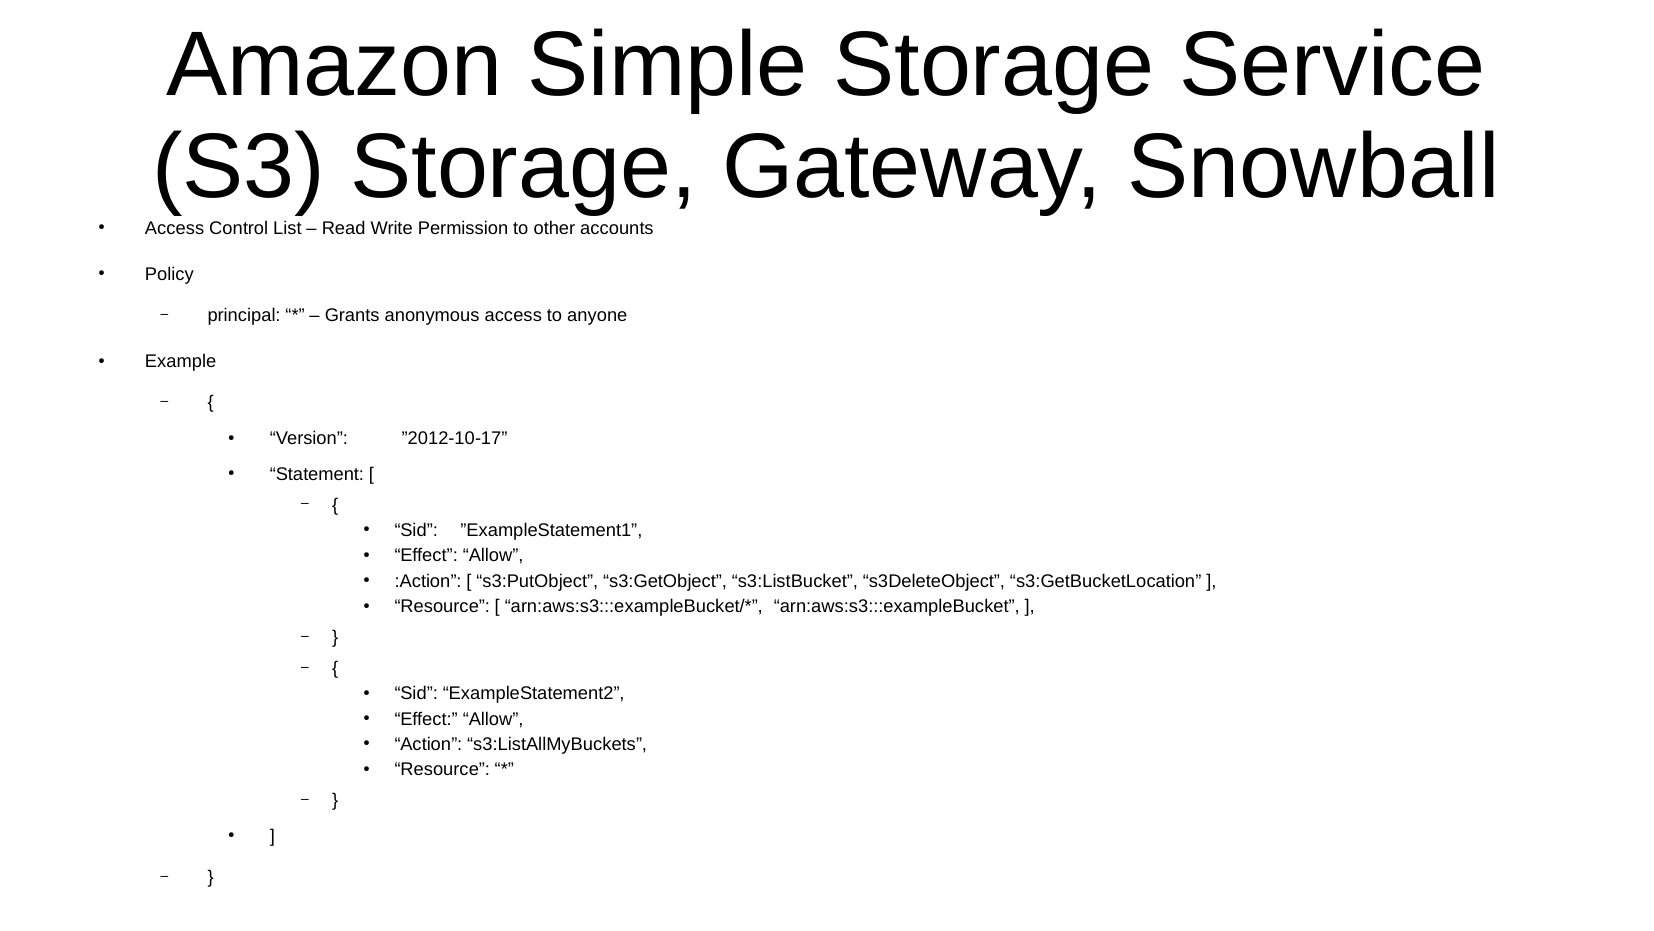

# Amazon Simple Storage Service (S3) Storage, Gateway, Snowball
Access Control List – Read Write Permission to other accounts
Policy
principal: “*” – Grants anonymous access to anyone
Example
{
“Version”:	”2012-10-17”
“Statement: [
{
“Sid”:	”ExampleStatement1”,
“Effect”: “Allow”,
:Action”: [ “s3:PutObject”, “s3:GetObject”, “s3:ListBucket”, “s3DeleteObject”, “s3:GetBucketLocation” ],
“Resource”: [ “arn:aws:s3:::exampleBucket/*”, “arn:aws:s3:::exampleBucket”, ],
}
{
“Sid”: “ExampleStatement2”,
“Effect:” “Allow”,
“Action”: “s3:ListAllMyBuckets”,
“Resource”: “*”
}
]
}